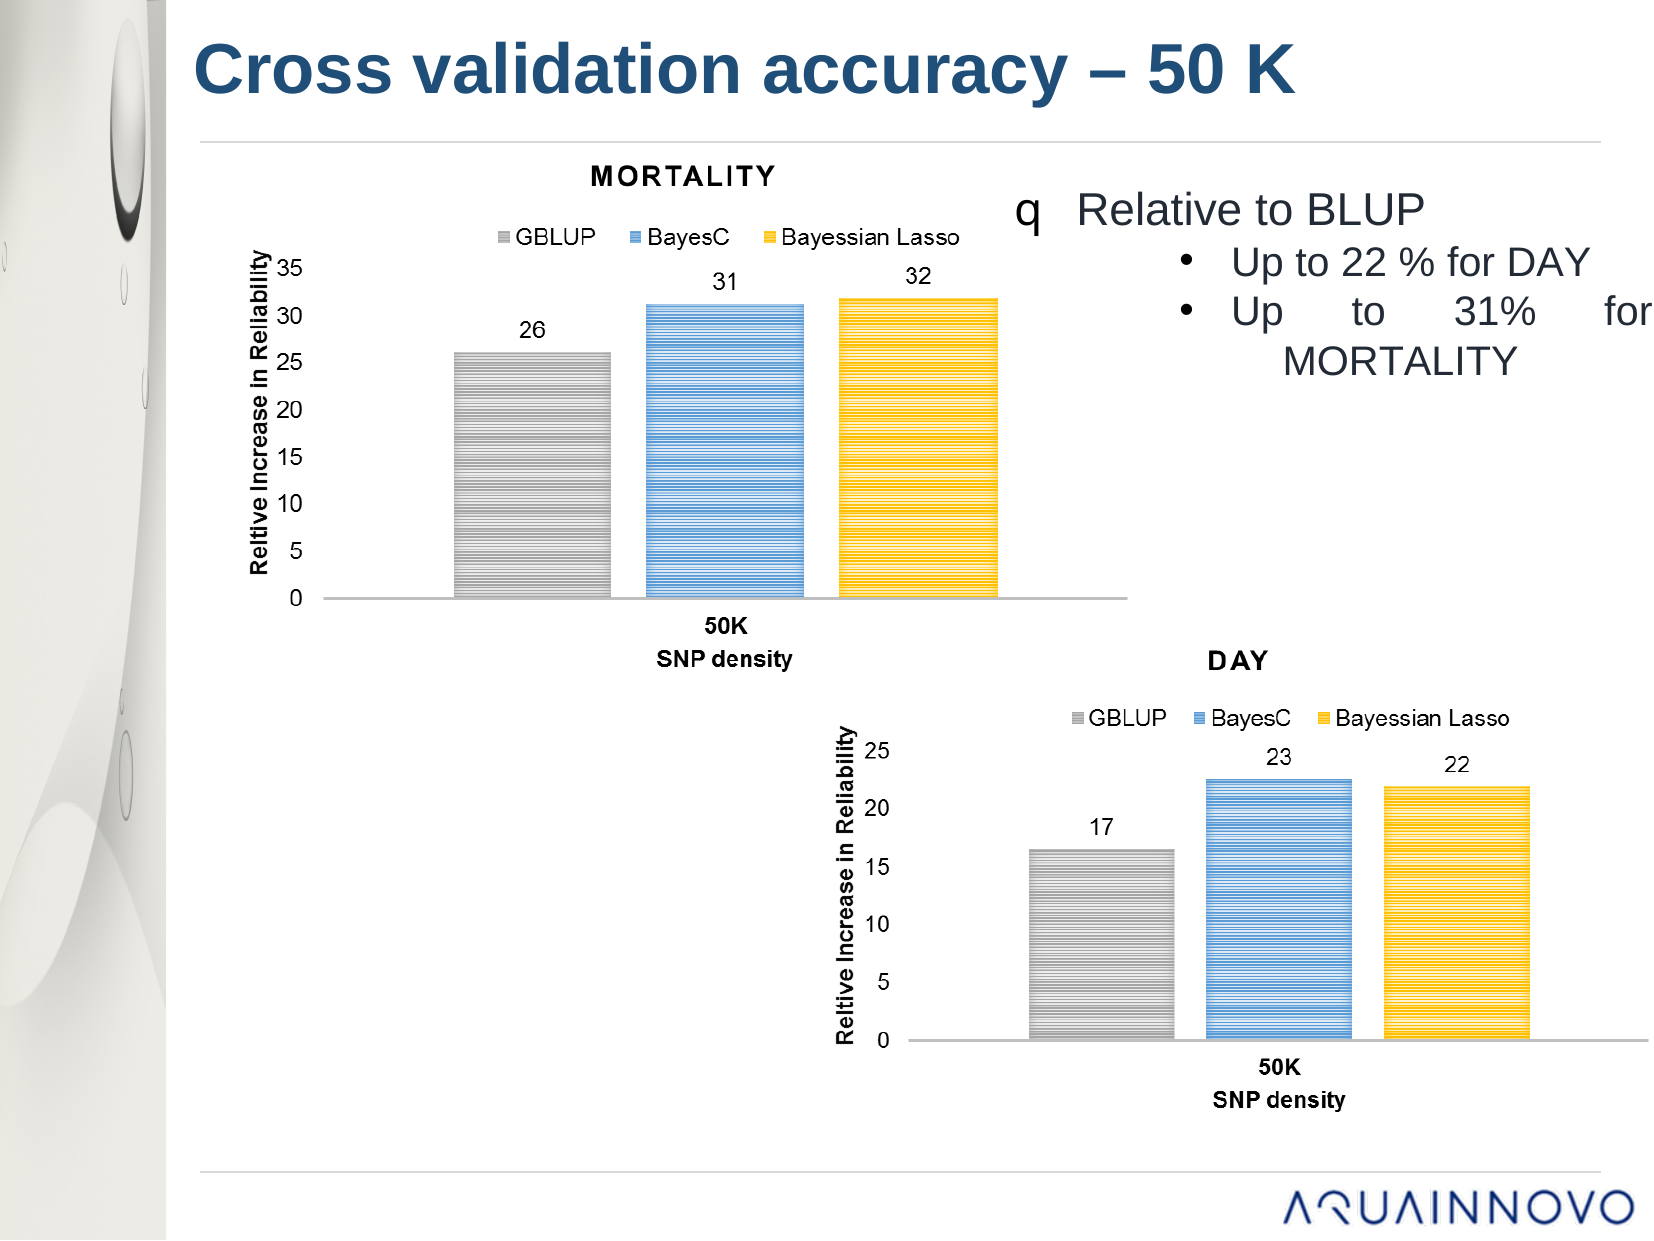

Cross validation accuracy – 50 K
Relative to BLUP
Up to 22 % for DAY
Up to 31% for MORTALITY